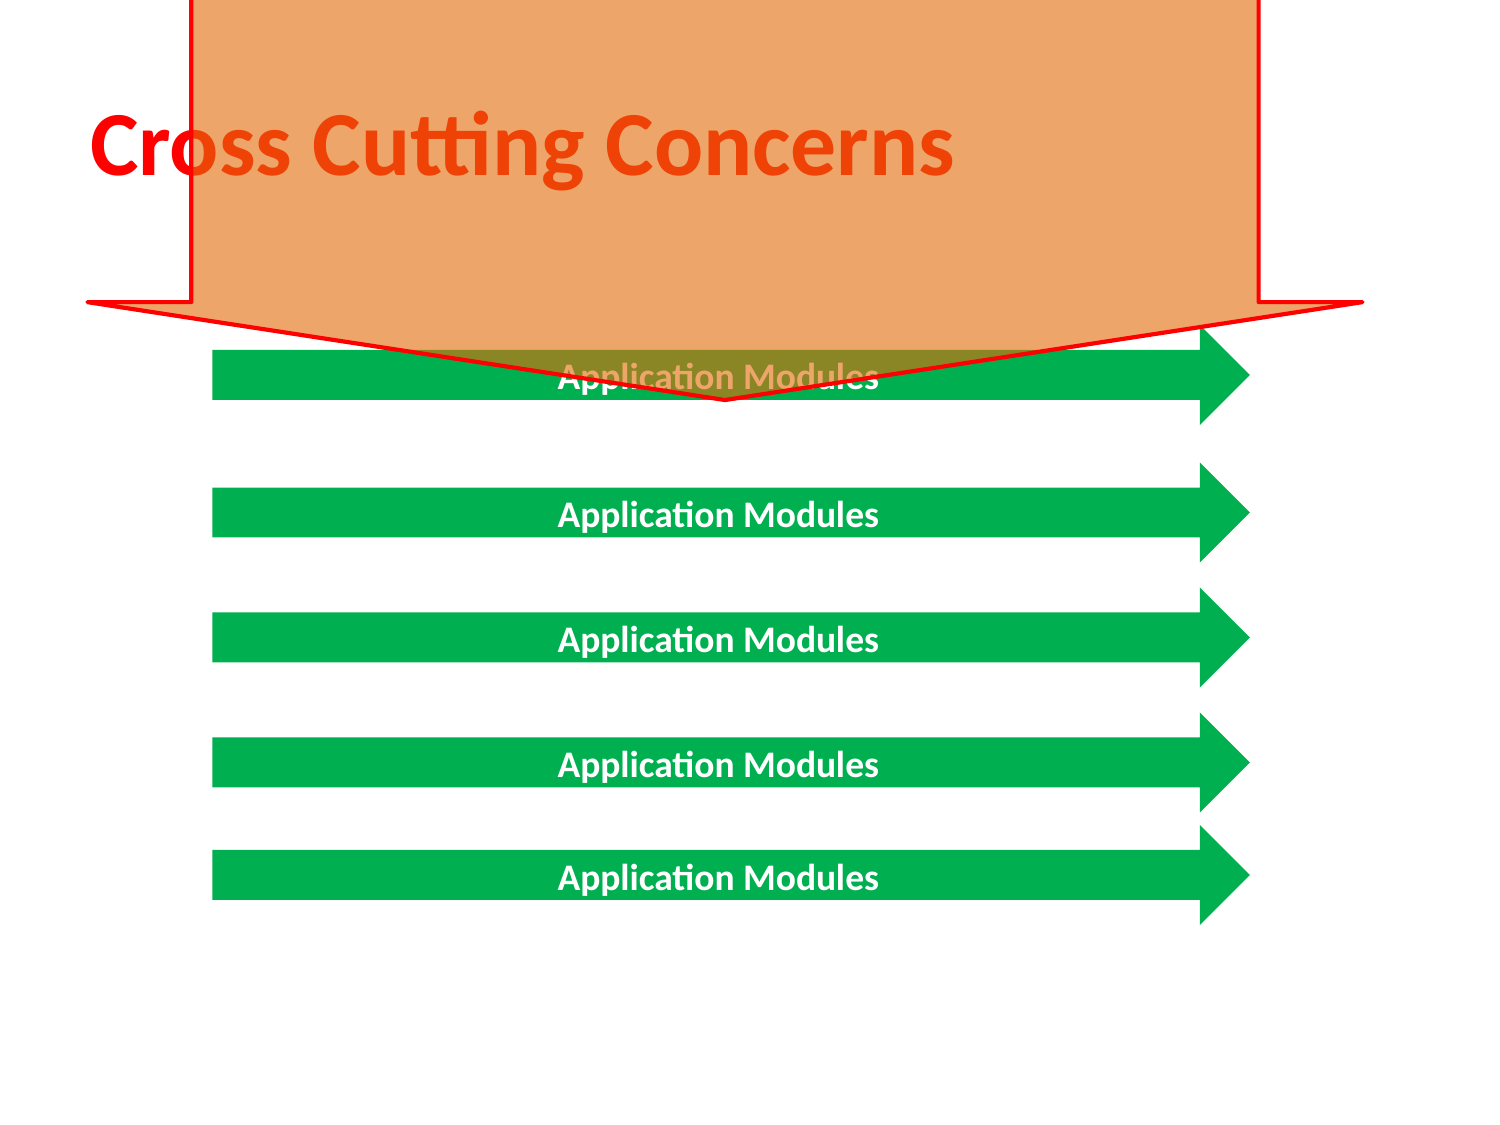

# Cross Cutting Concerns
Application Modules
Application Modules
Application Modules
Application Modules
Application Modules